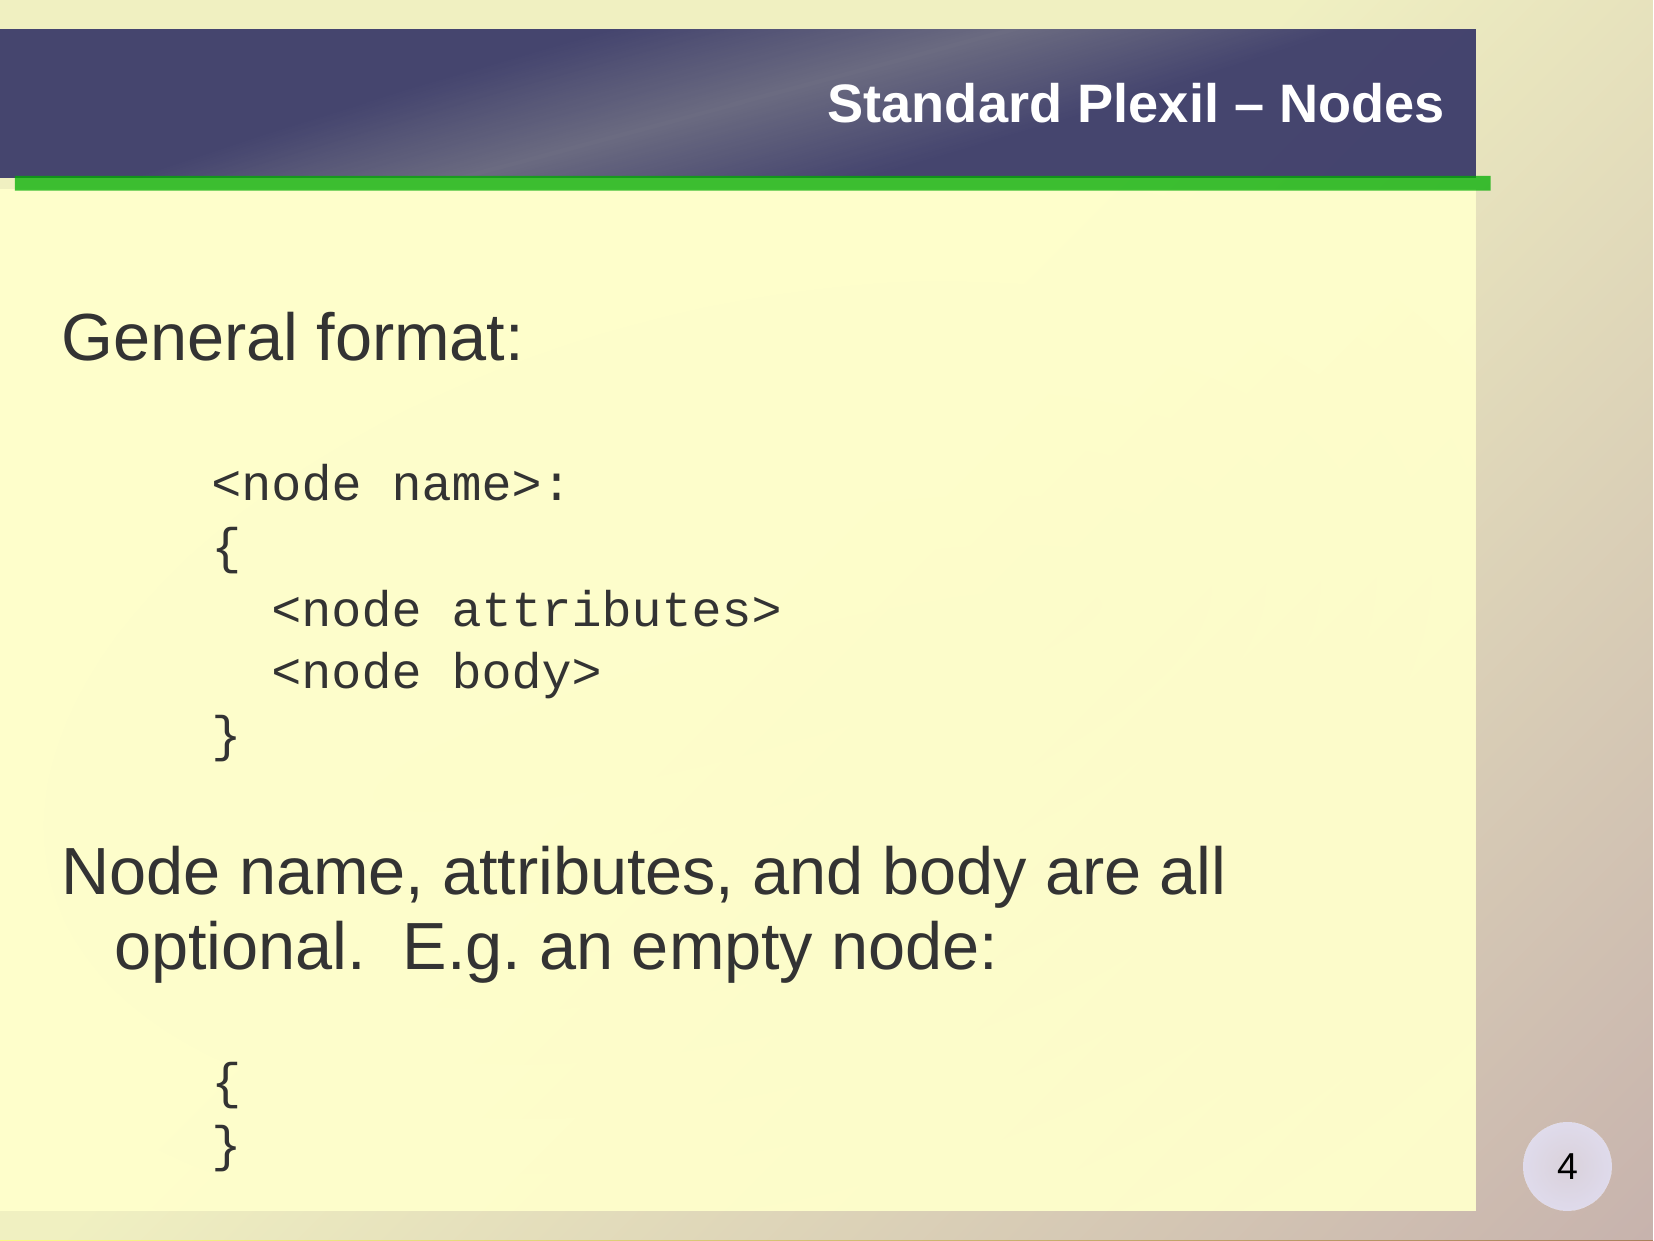

# Standard Plexil – Nodes
General format:
<node name>:
{
 <node attributes>
 <node body>
}
Node name, attributes, and body are all optional. E.g. an empty node:
{
}